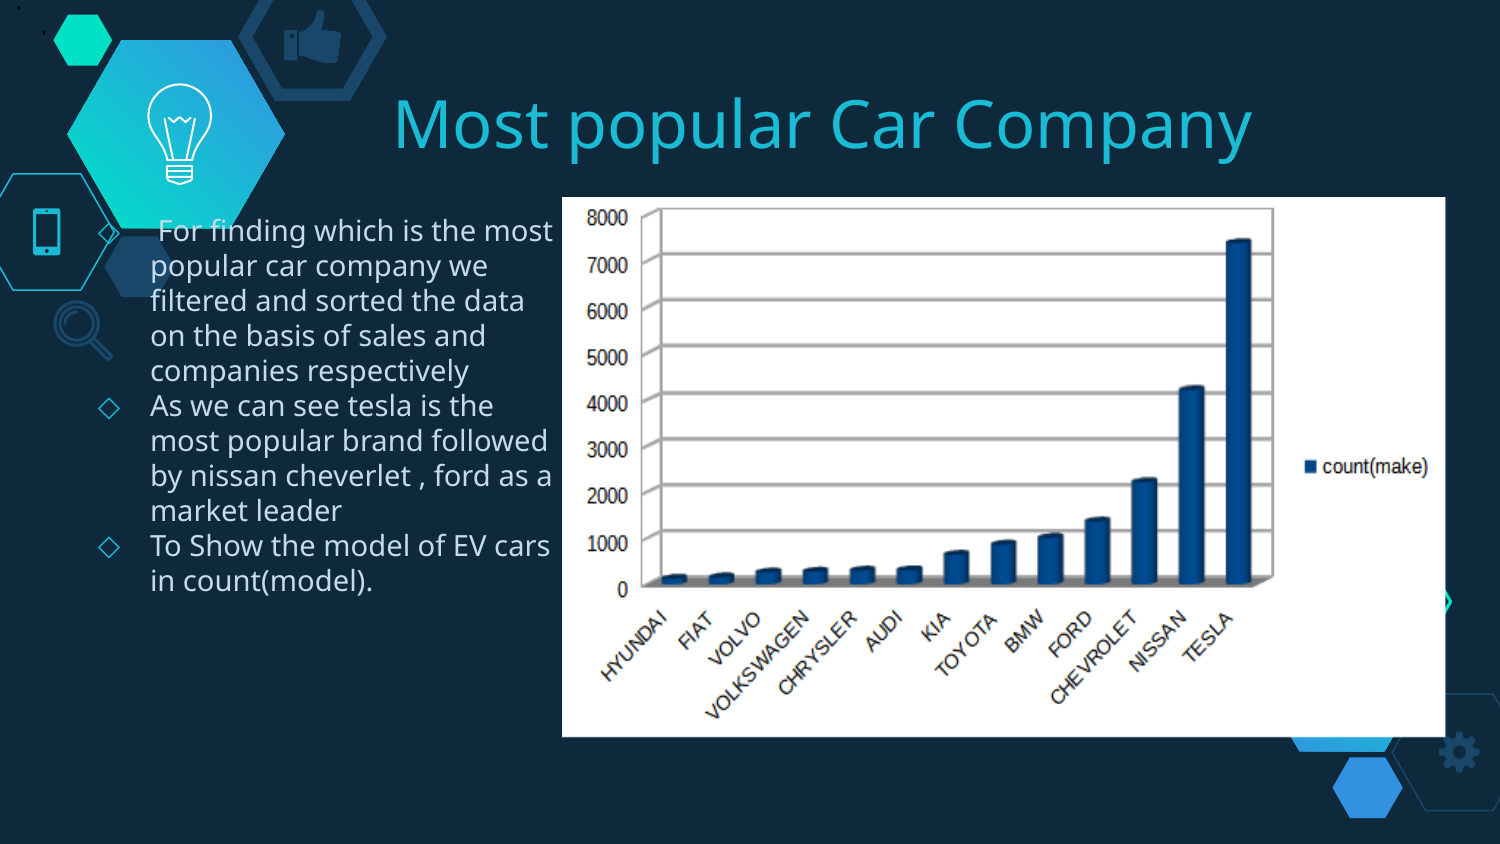

.
.
# Most popular Car Company
 For finding which is the most popular car company we filtered and sorted the data on the basis of sales and companies respectively
As we can see tesla is the most popular brand followed by nissan cheverlet , ford as a market leader
To Show the model of EV cars in count(model).